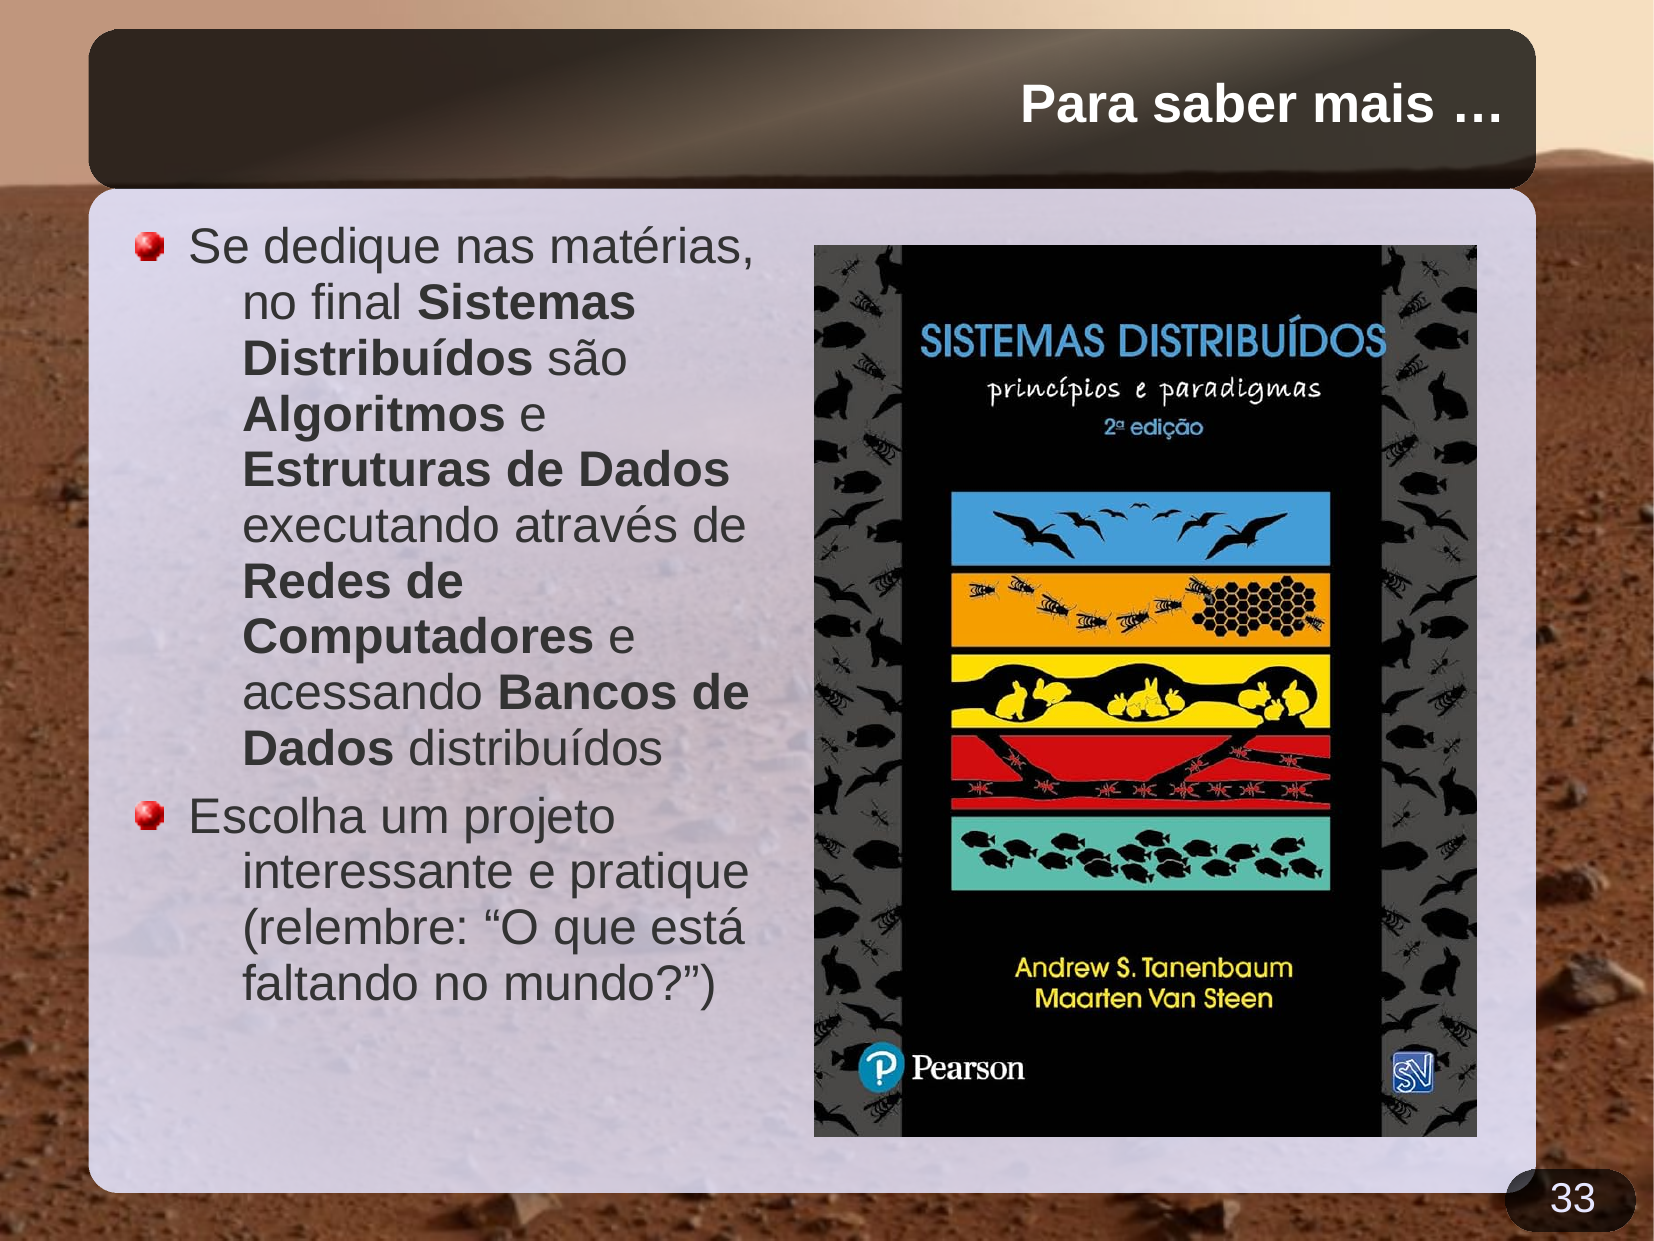

# Para saber mais …
Se dedique nas matérias, no final Sistemas Distribuídos são Algoritmos e Estruturas de Dados executando através de Redes de Computadores e acessando Bancos de Dados distribuídos
Escolha um projeto interessante e pratique (relembre: “O que está faltando no mundo?”)